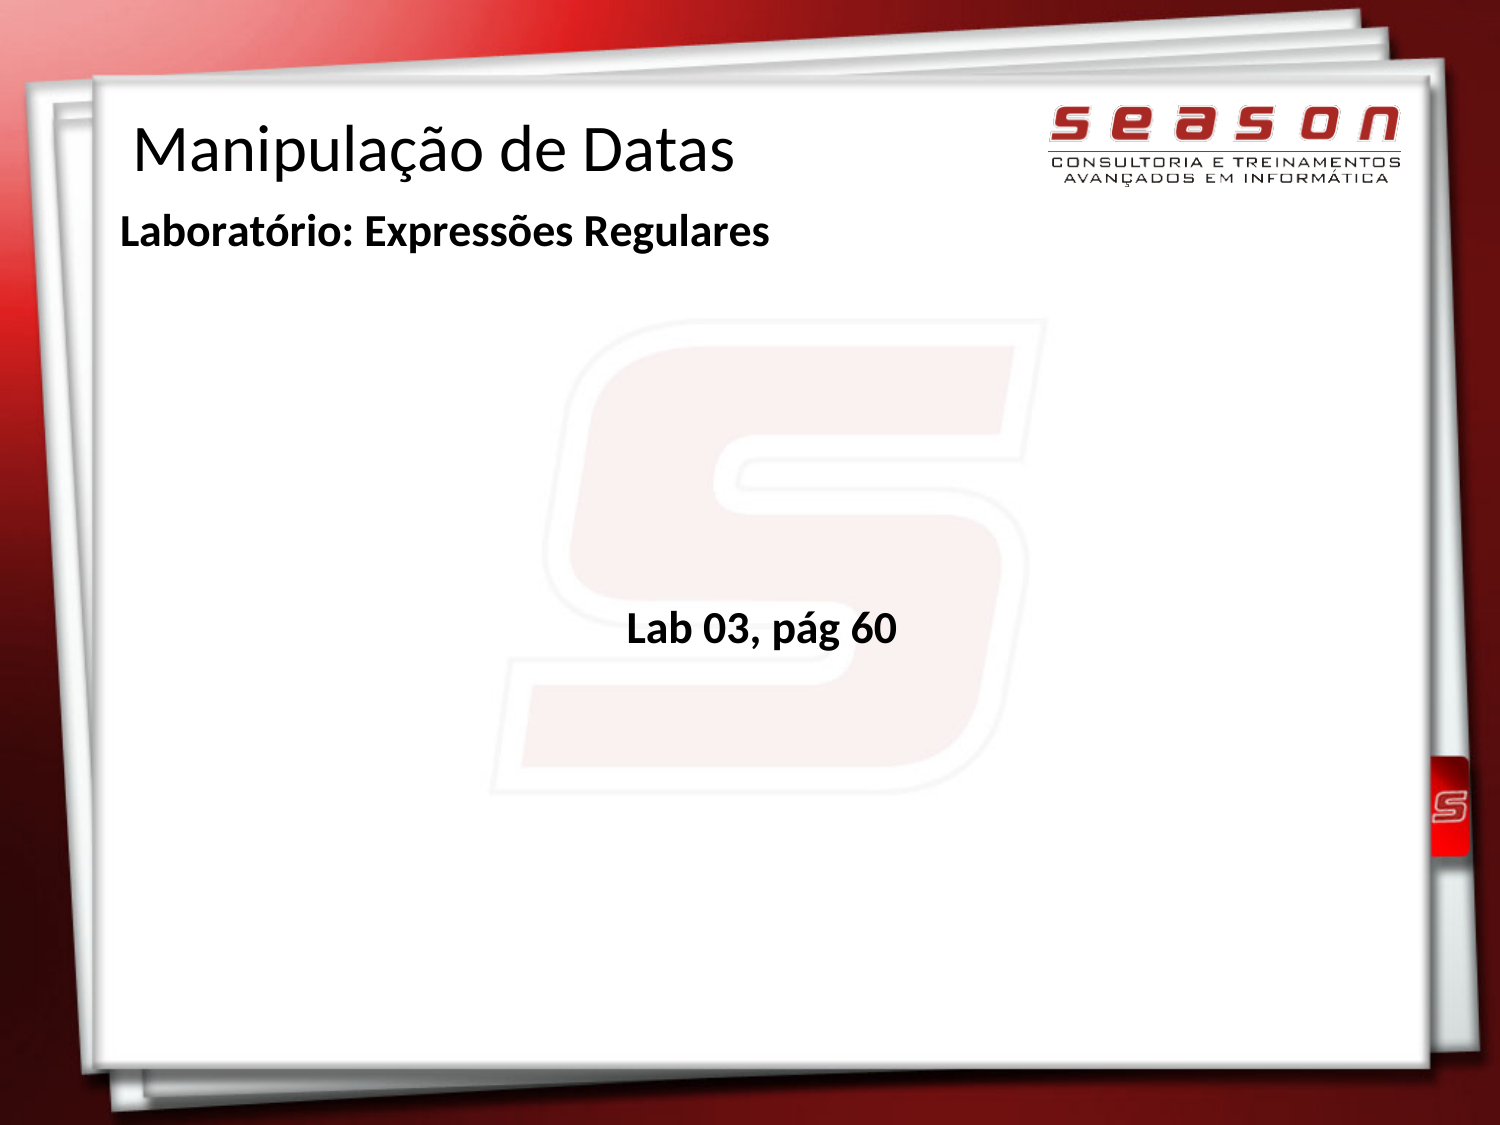

# Manipulação de Datas
Laboratório: Expressões Regulares
Lab 03, pág 60